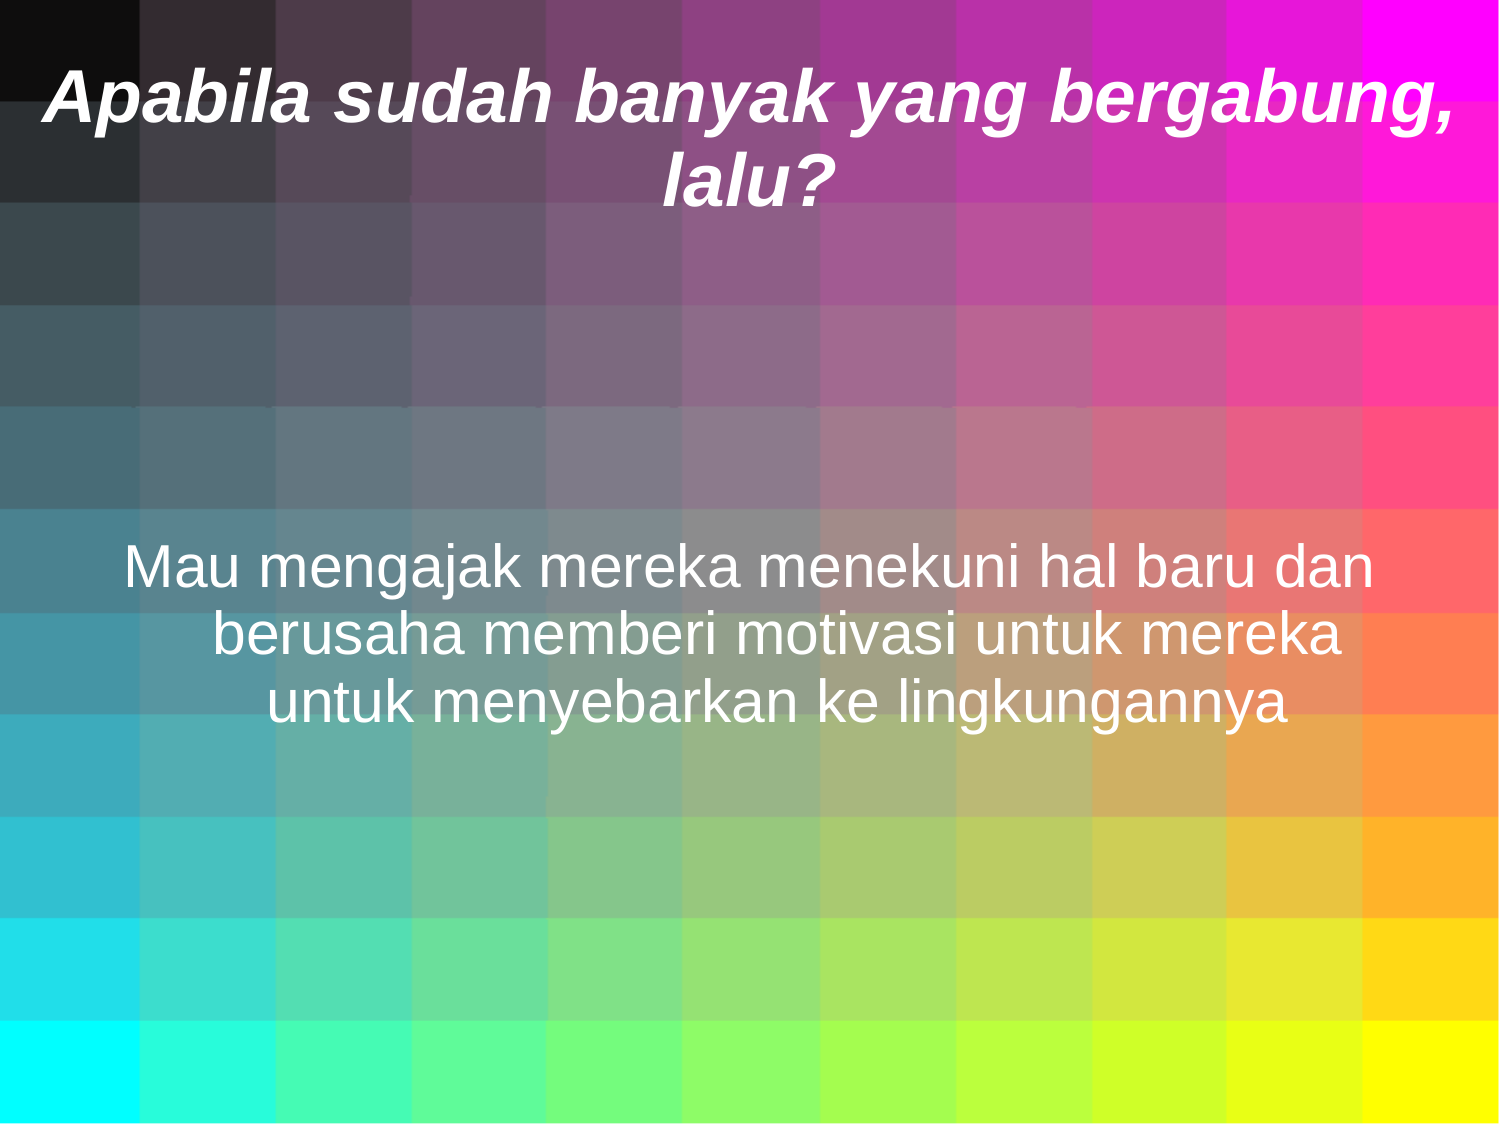

# Apabila sudah banyak yang bergabung, lalu?
Mau mengajak mereka menekuni hal baru dan berusaha memberi motivasi untuk mereka untuk menyebarkan ke lingkungannya